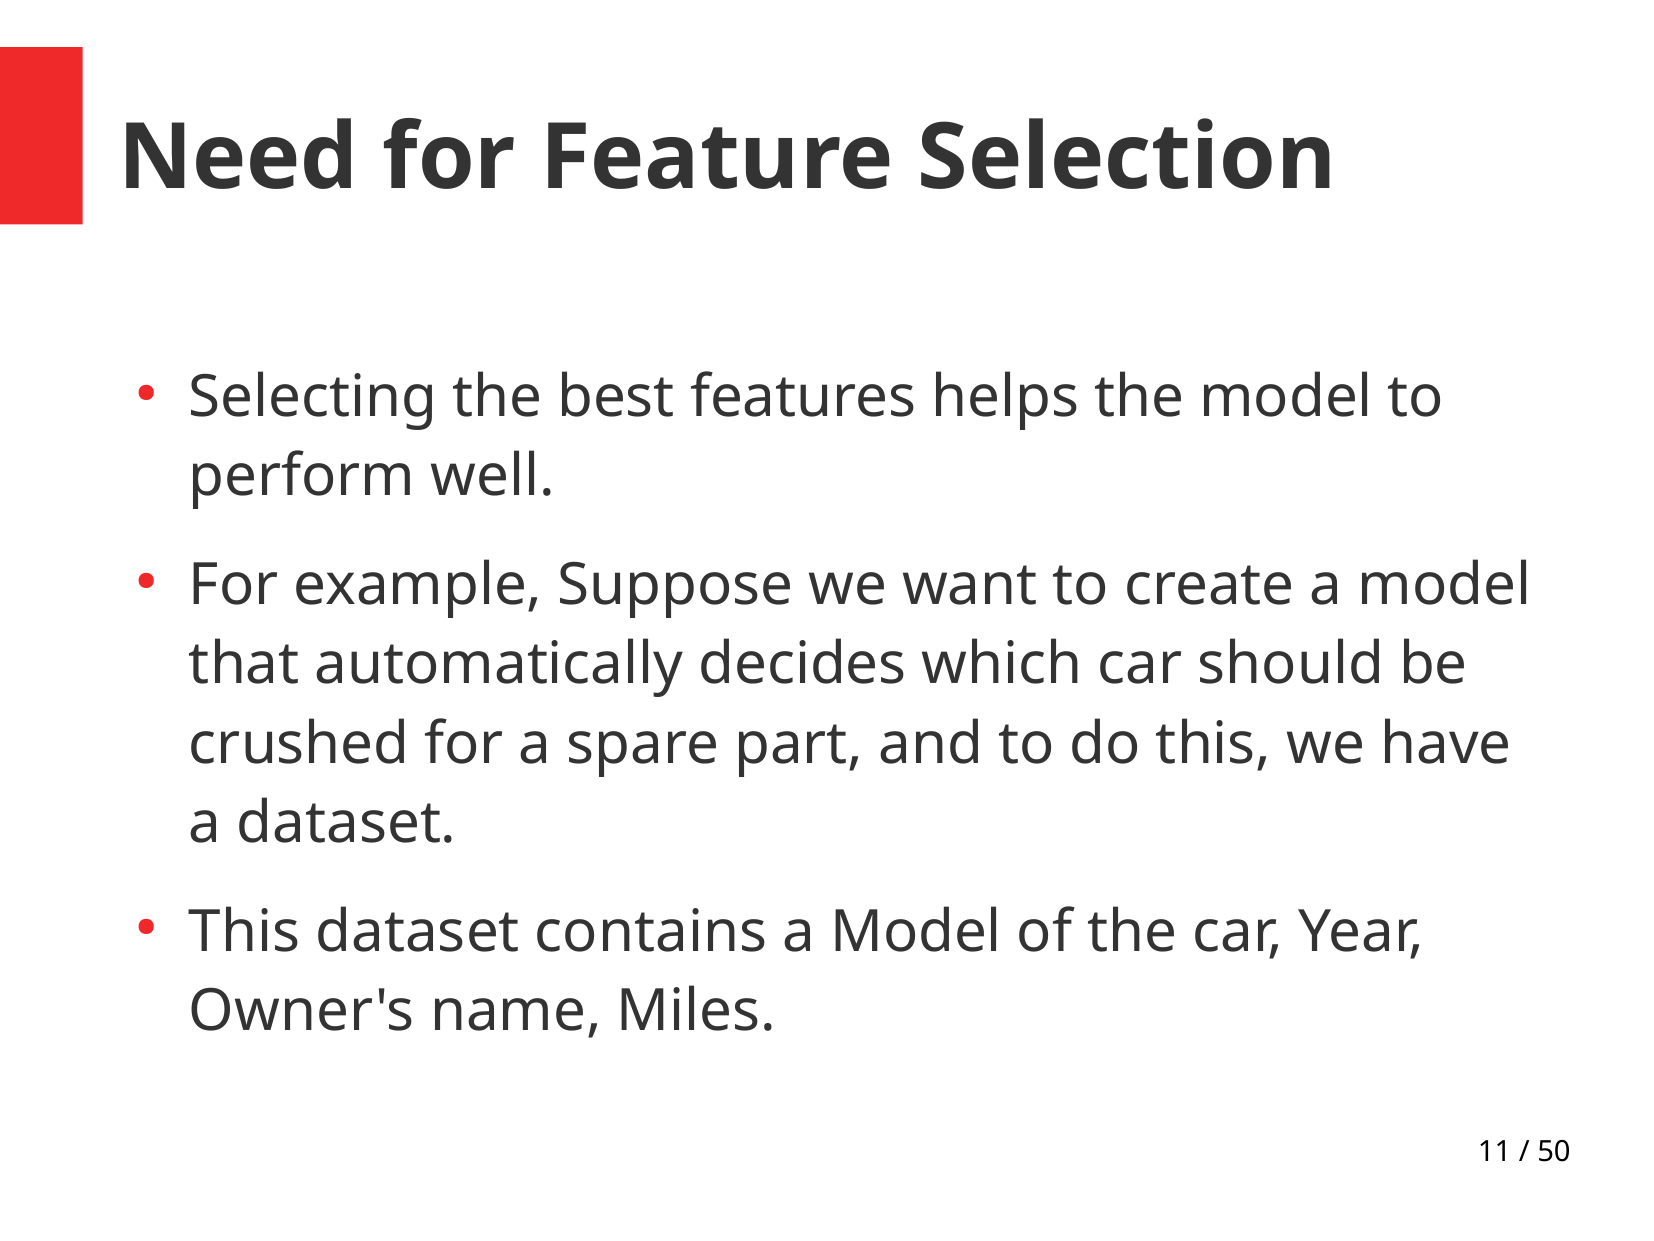

# Need for Feature Selection
Selecting the best features helps the model to perform well.
For example, Suppose we want to create a model that automatically decides which car should be crushed for a spare part, and to do this, we have a dataset.
This dataset contains a Model of the car, Year, Owner's name, Miles.
11